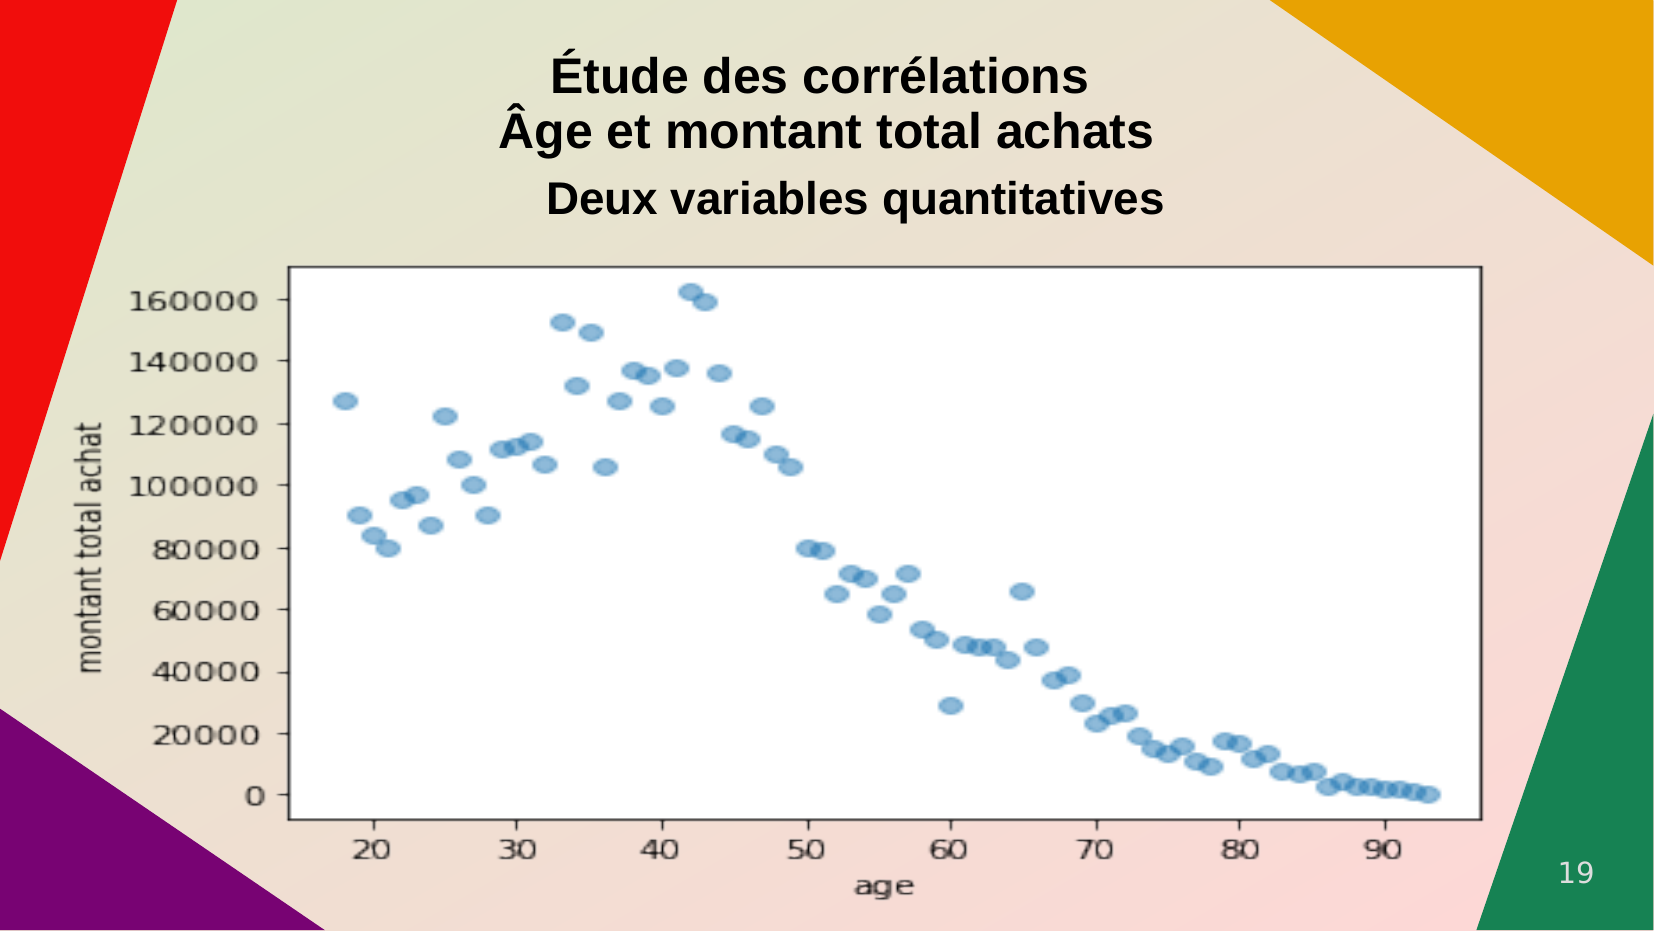

# Étude des corrélations Âge et montant total achats
Deux variables quantitatives
19